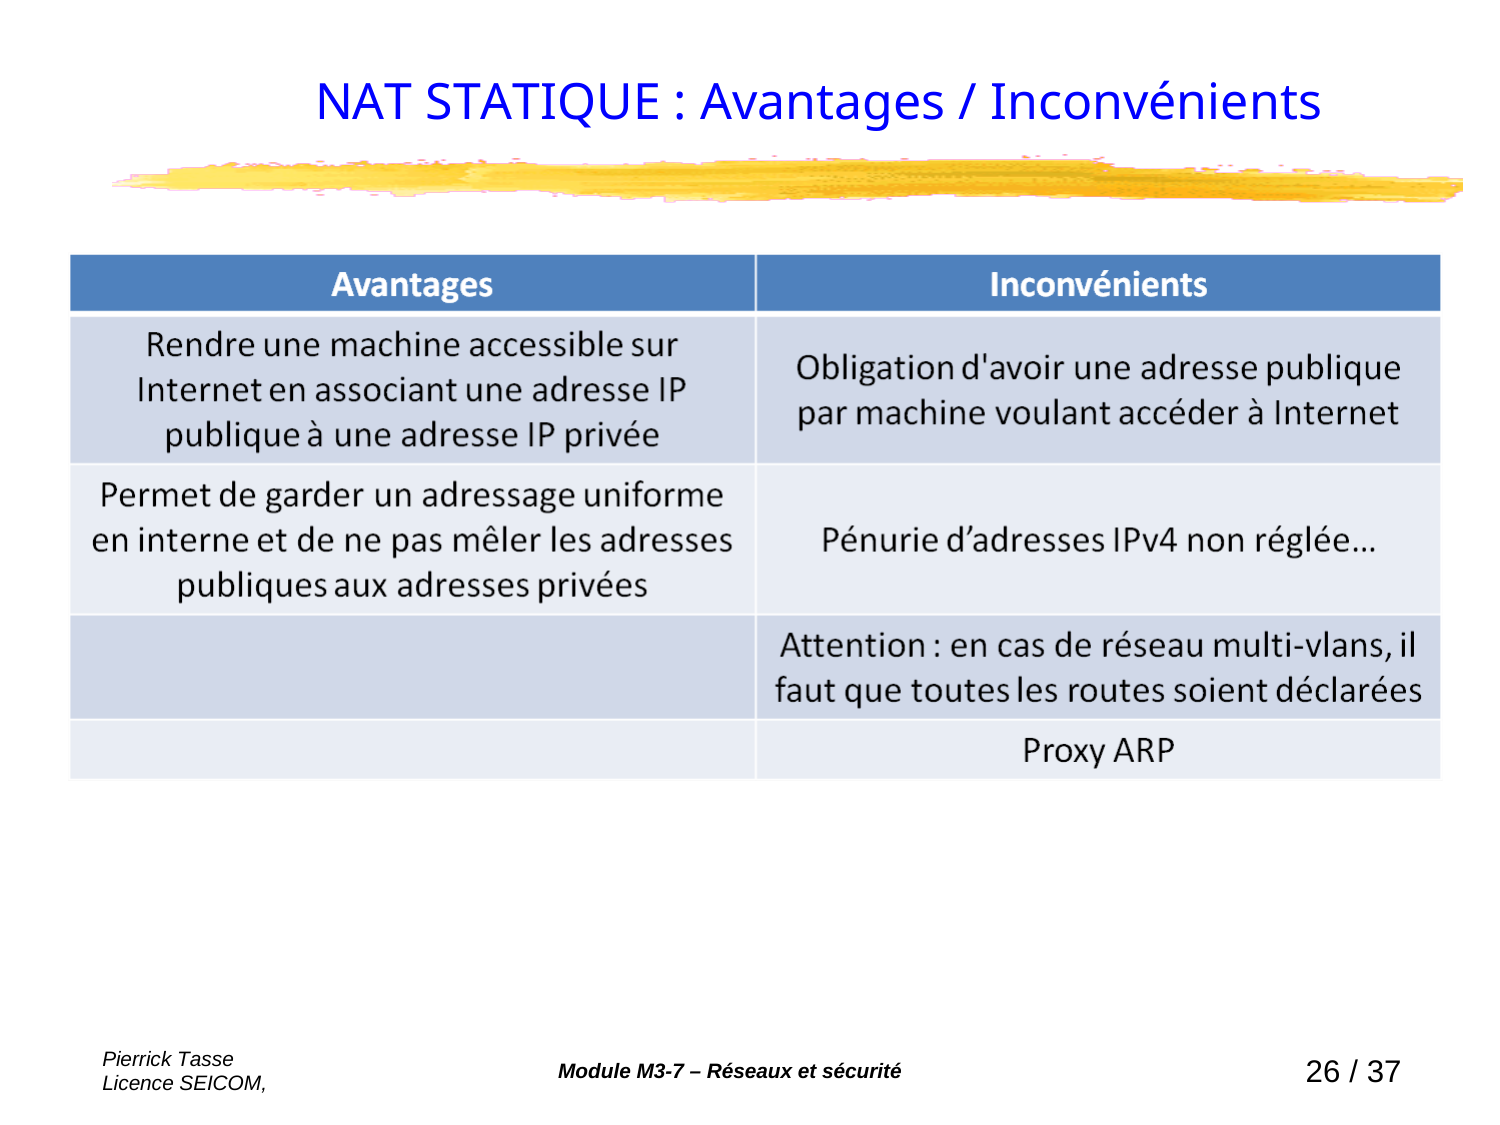

# NAT STATIQUE : Avantages / Inconvénients
26